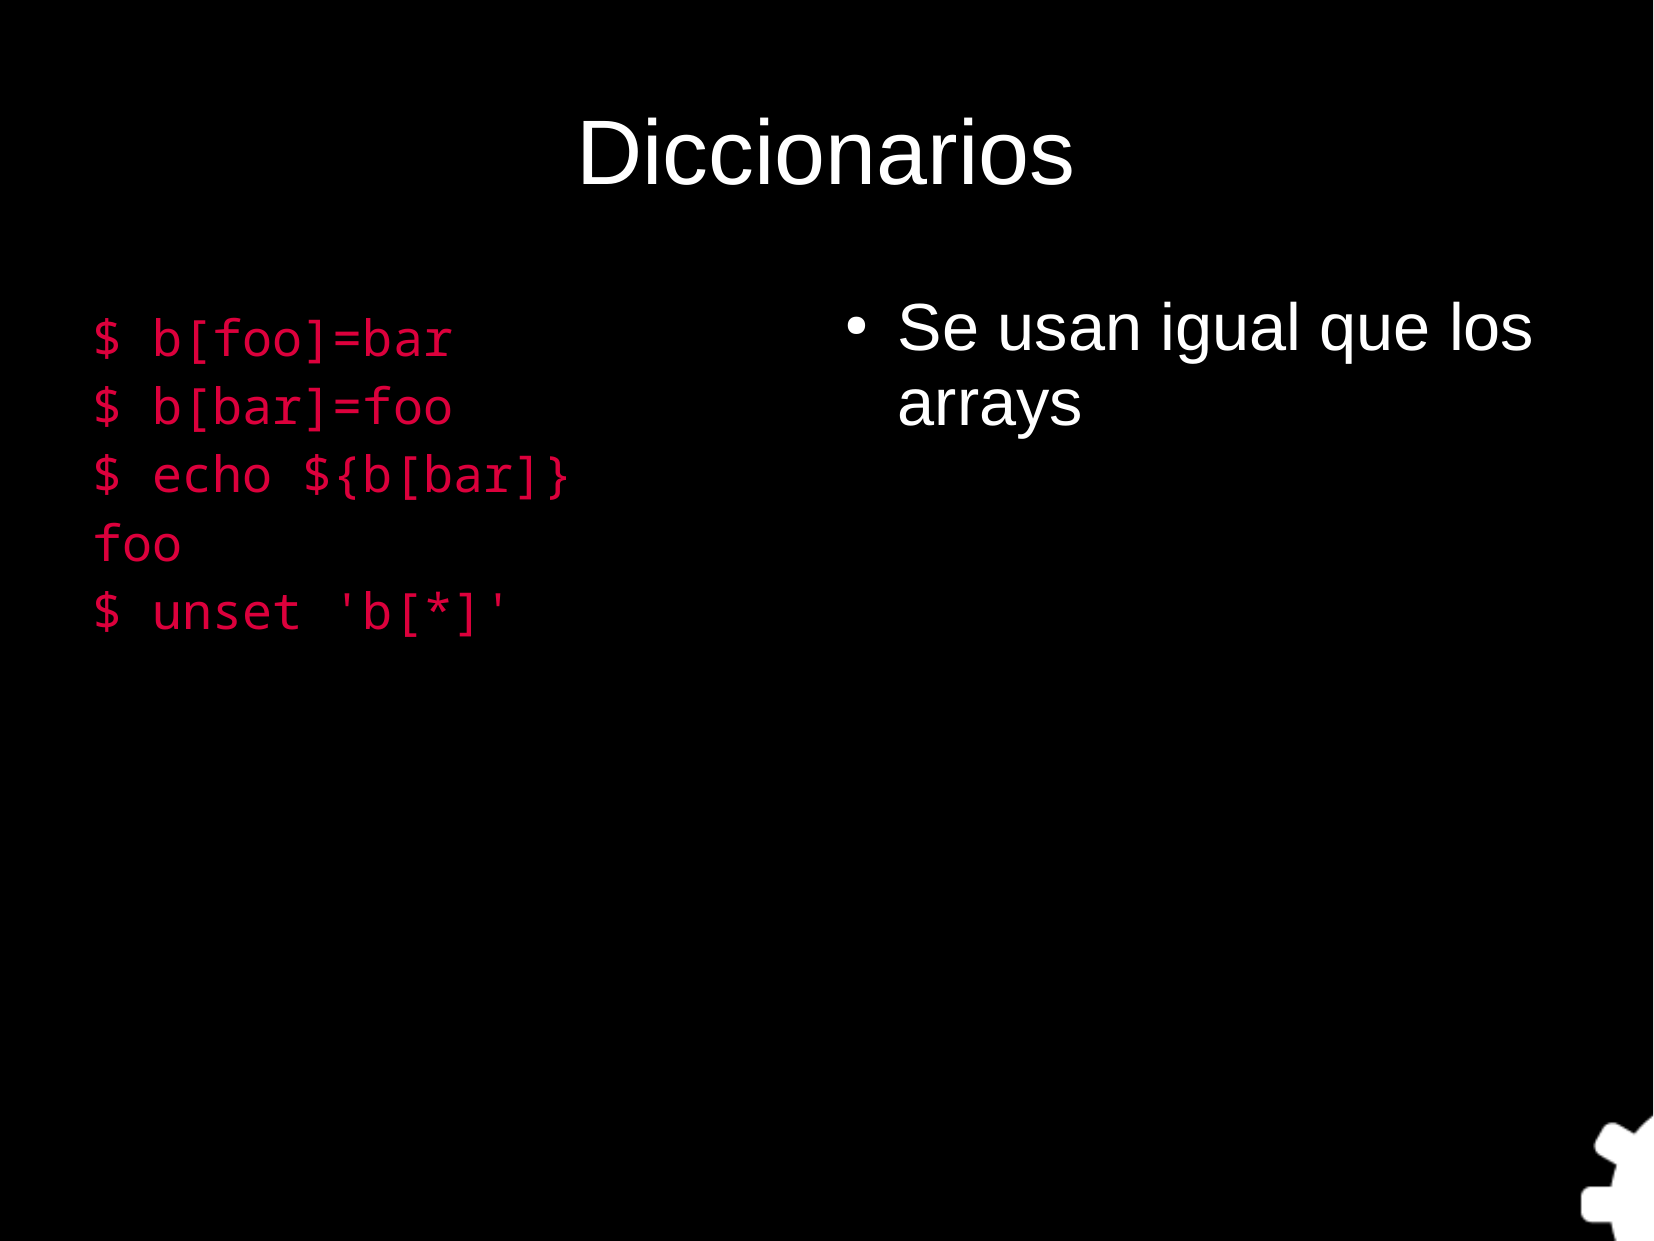

# Diccionarios
Se usan igual que los arrays
$ b[foo]=bar
$ b[bar]=foo
$ echo ${b[bar]}
foo
$ unset 'b[*]'